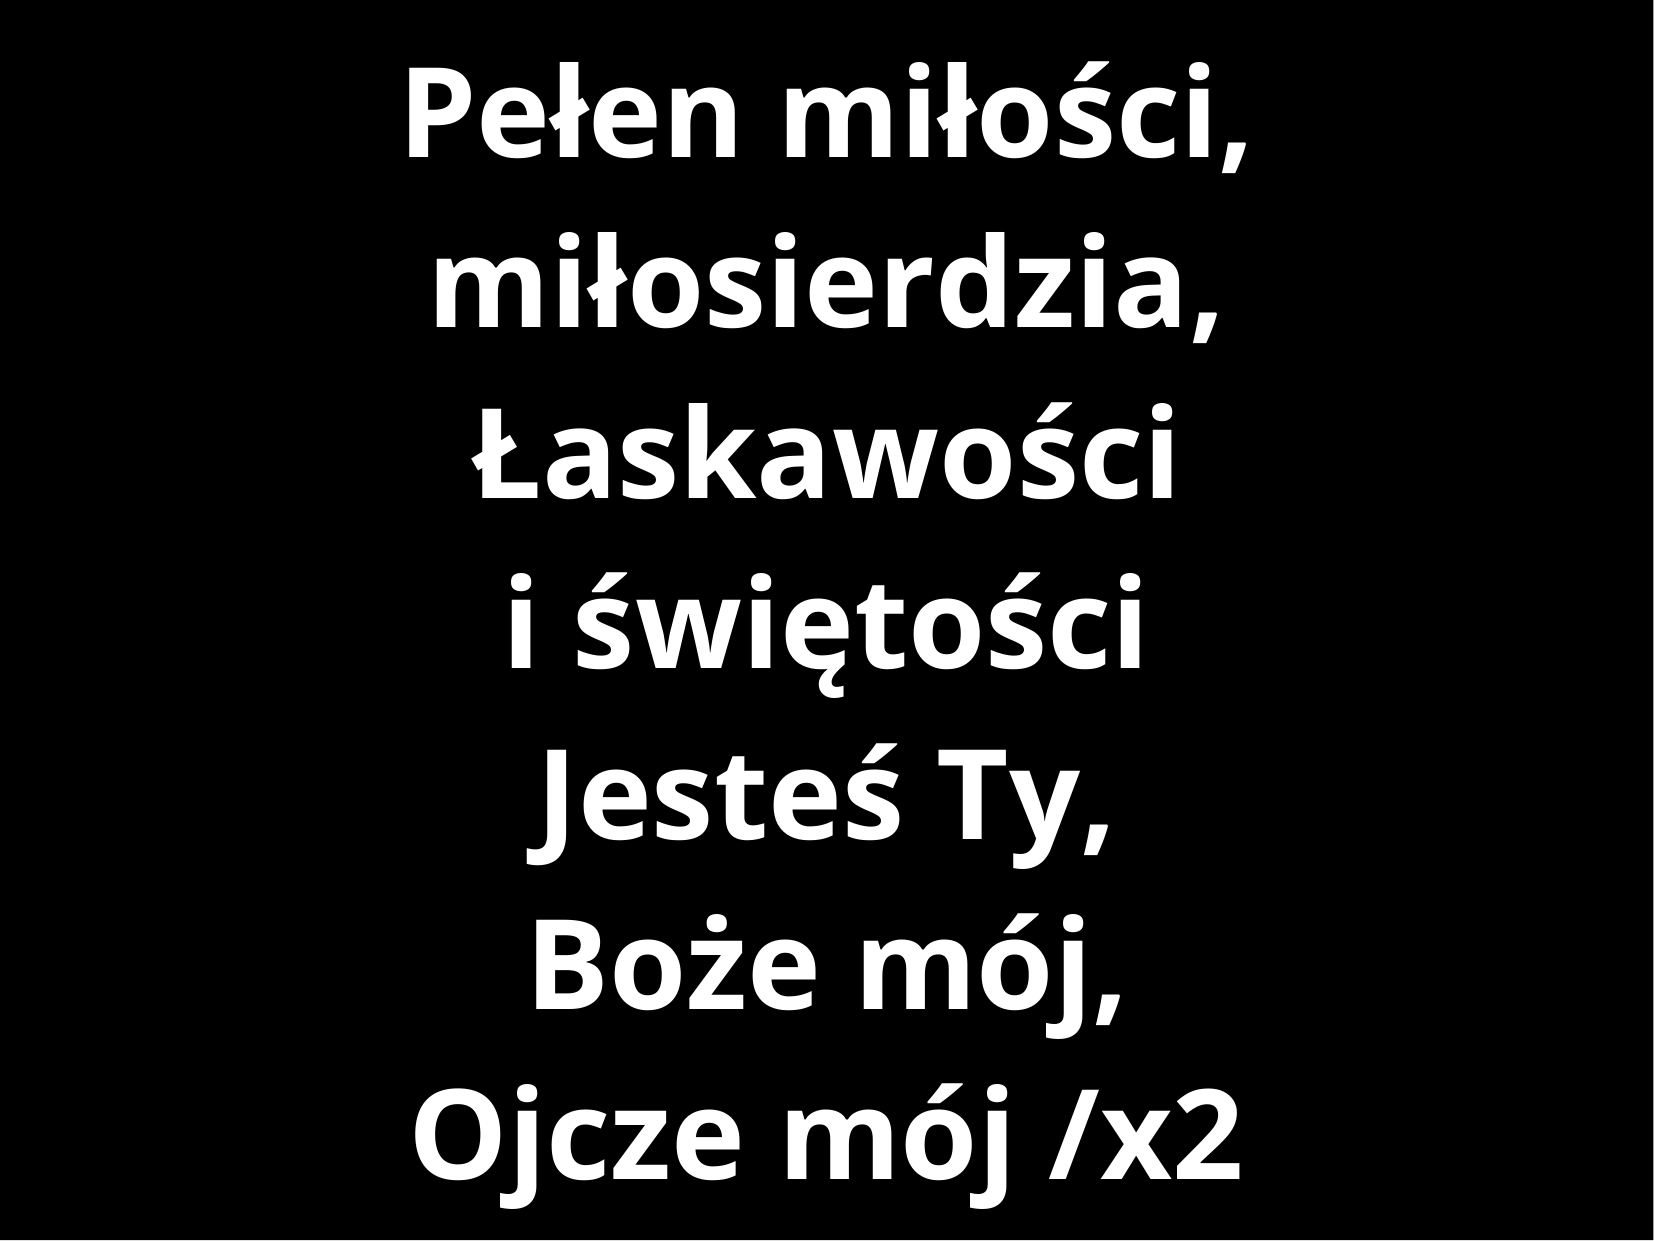

# Pełen miłości, miłosierdzia, Łaskawości i świętości Jesteś Ty, Boże mój, Ojcze mój /x2